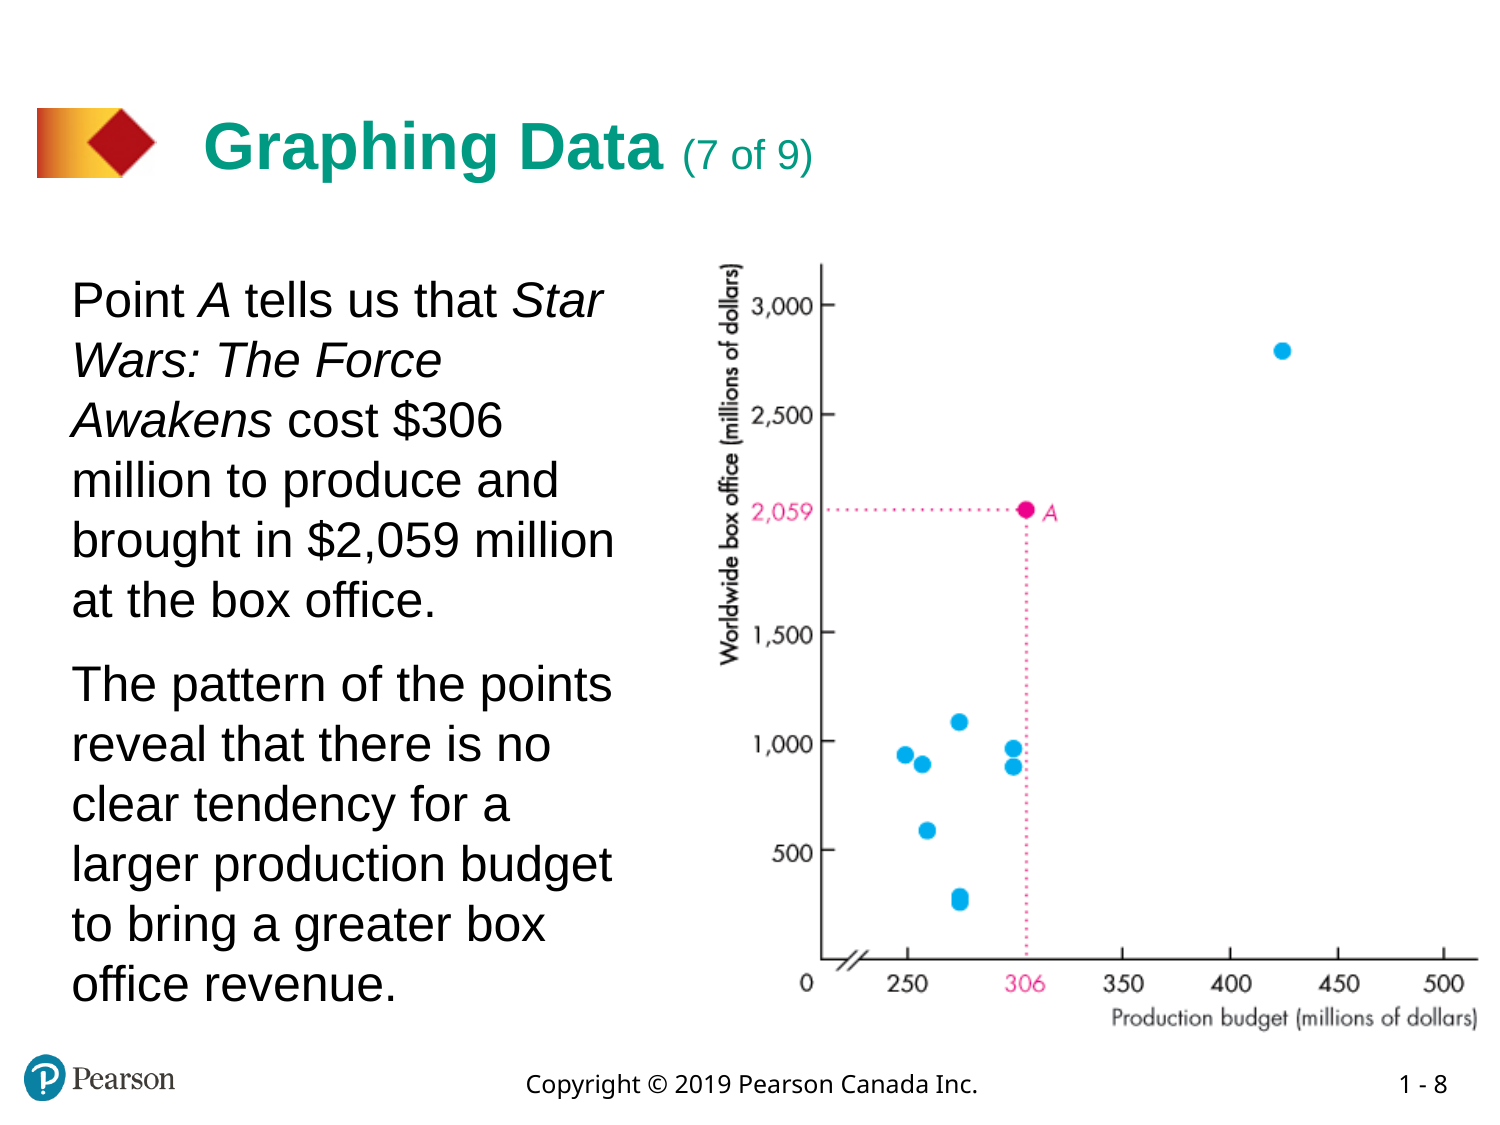

# Graphing Data (7 of 9)
Point A tells us that Star Wars: The Force Awakens cost $306 million to produce and brought in $2,059 million at the box office.
The pattern of the points reveal that there is no clear tendency for a larger production budget to bring a greater box office revenue.